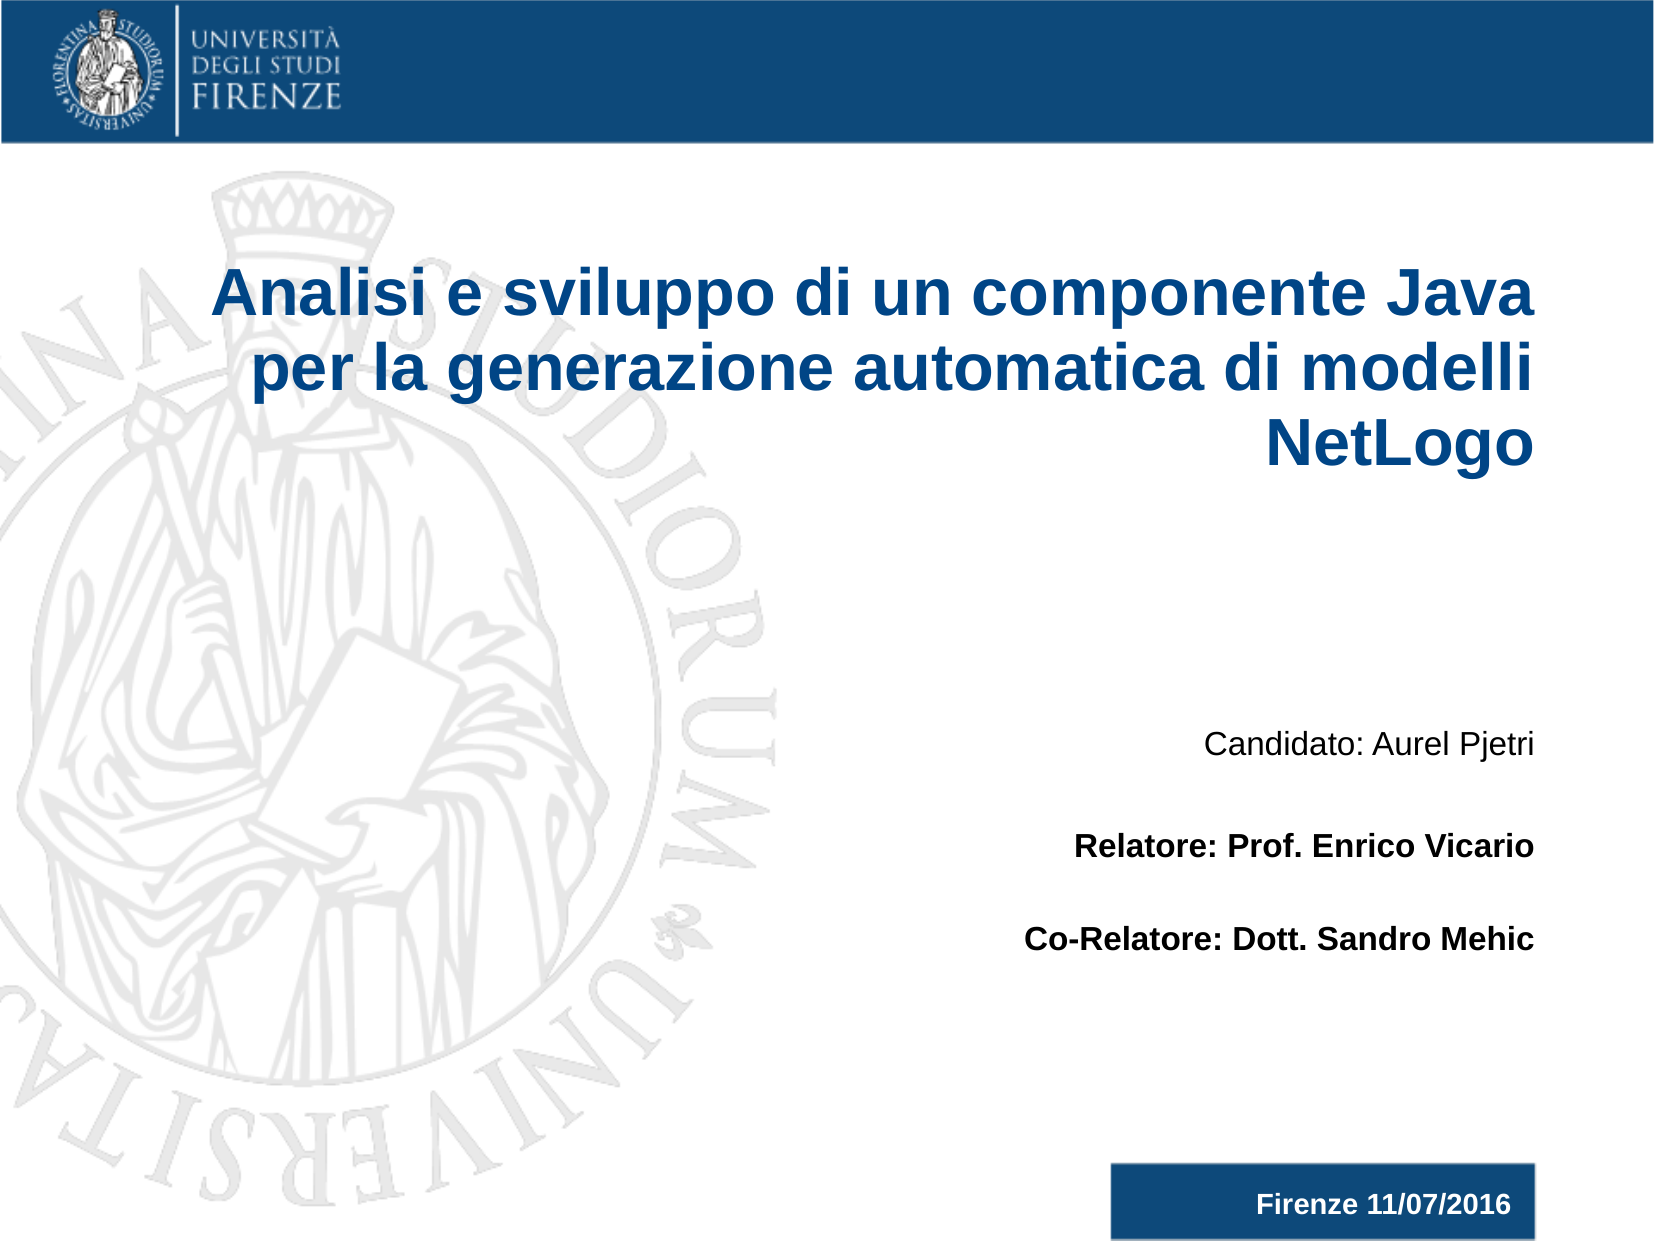

# Analisi e sviluppo di un componente Java per la generazione automatica di modelli NetLogo
Candidato: Aurel Pjetri
Relatore: Prof. Enrico Vicario
Co-Relatore: Dott. Sandro Mehic
Firenze 11/07/2016